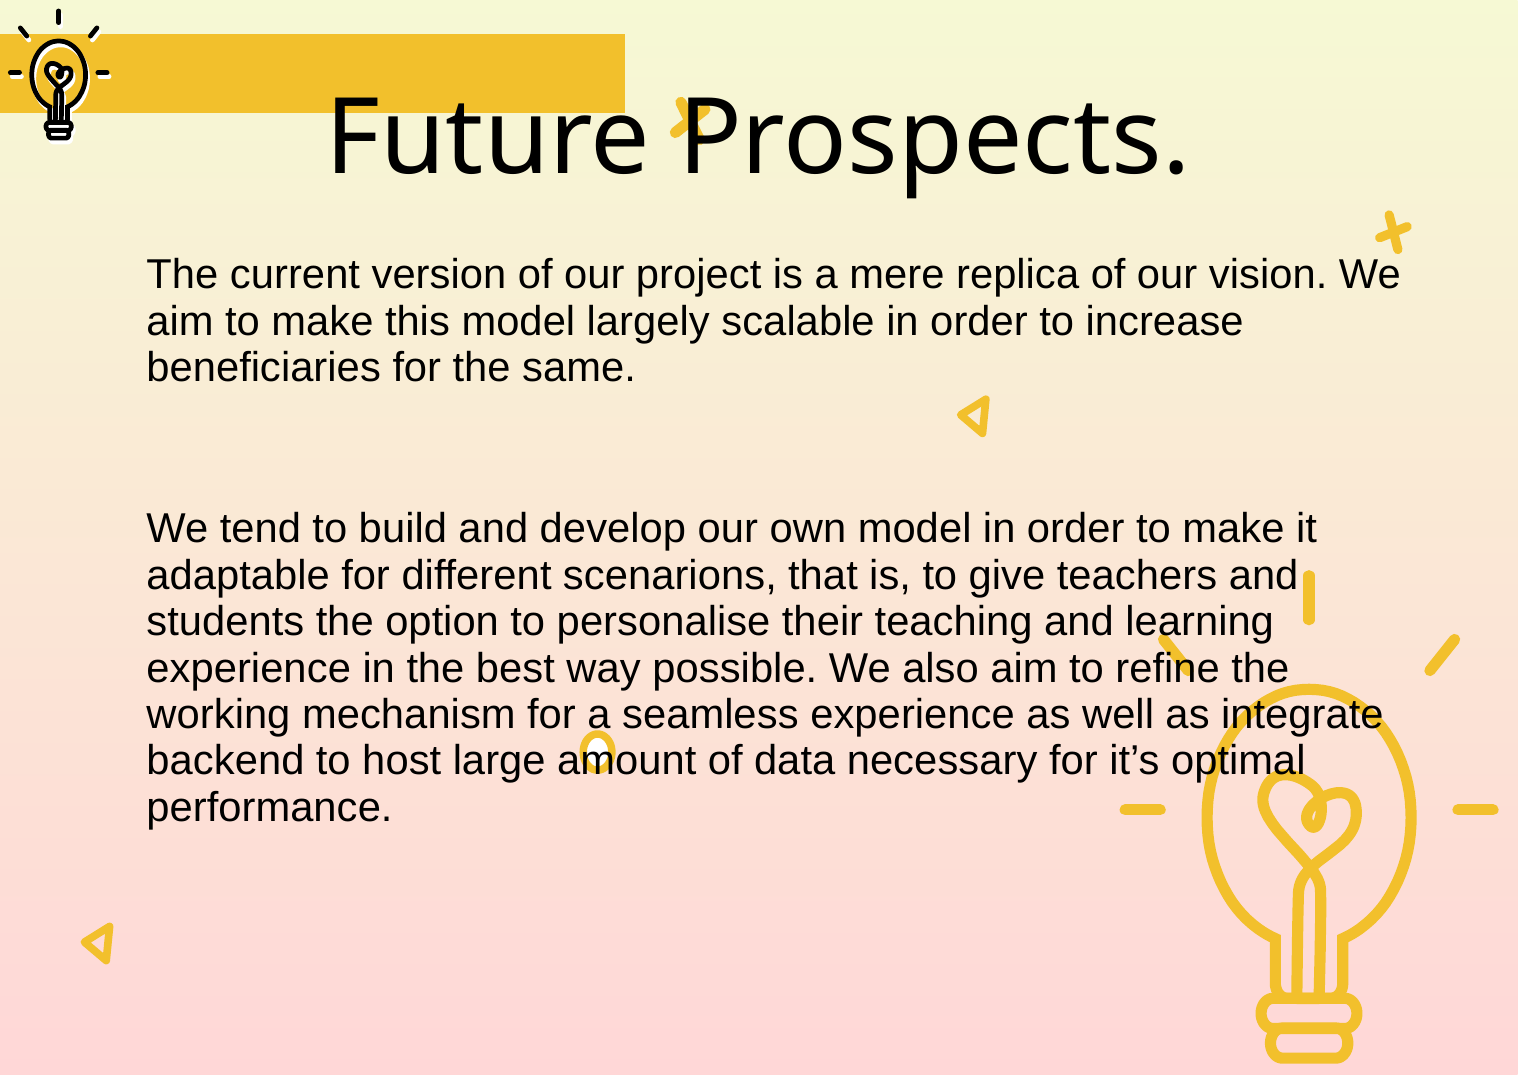

# Future Prospects.
The current version of our project is a mere replica of our vision. We aim to make this model largely scalable in order to increase beneficiaries for the same.
We tend to build and develop our own model in order to make it adaptable for different scenarions, that is, to give teachers and students the option to personalise their teaching and learning experience in the best way possible. We also aim to refine the working mechanism for a seamless experience as well as integrate backend to host large amount of data necessary for it’s optimal performance.